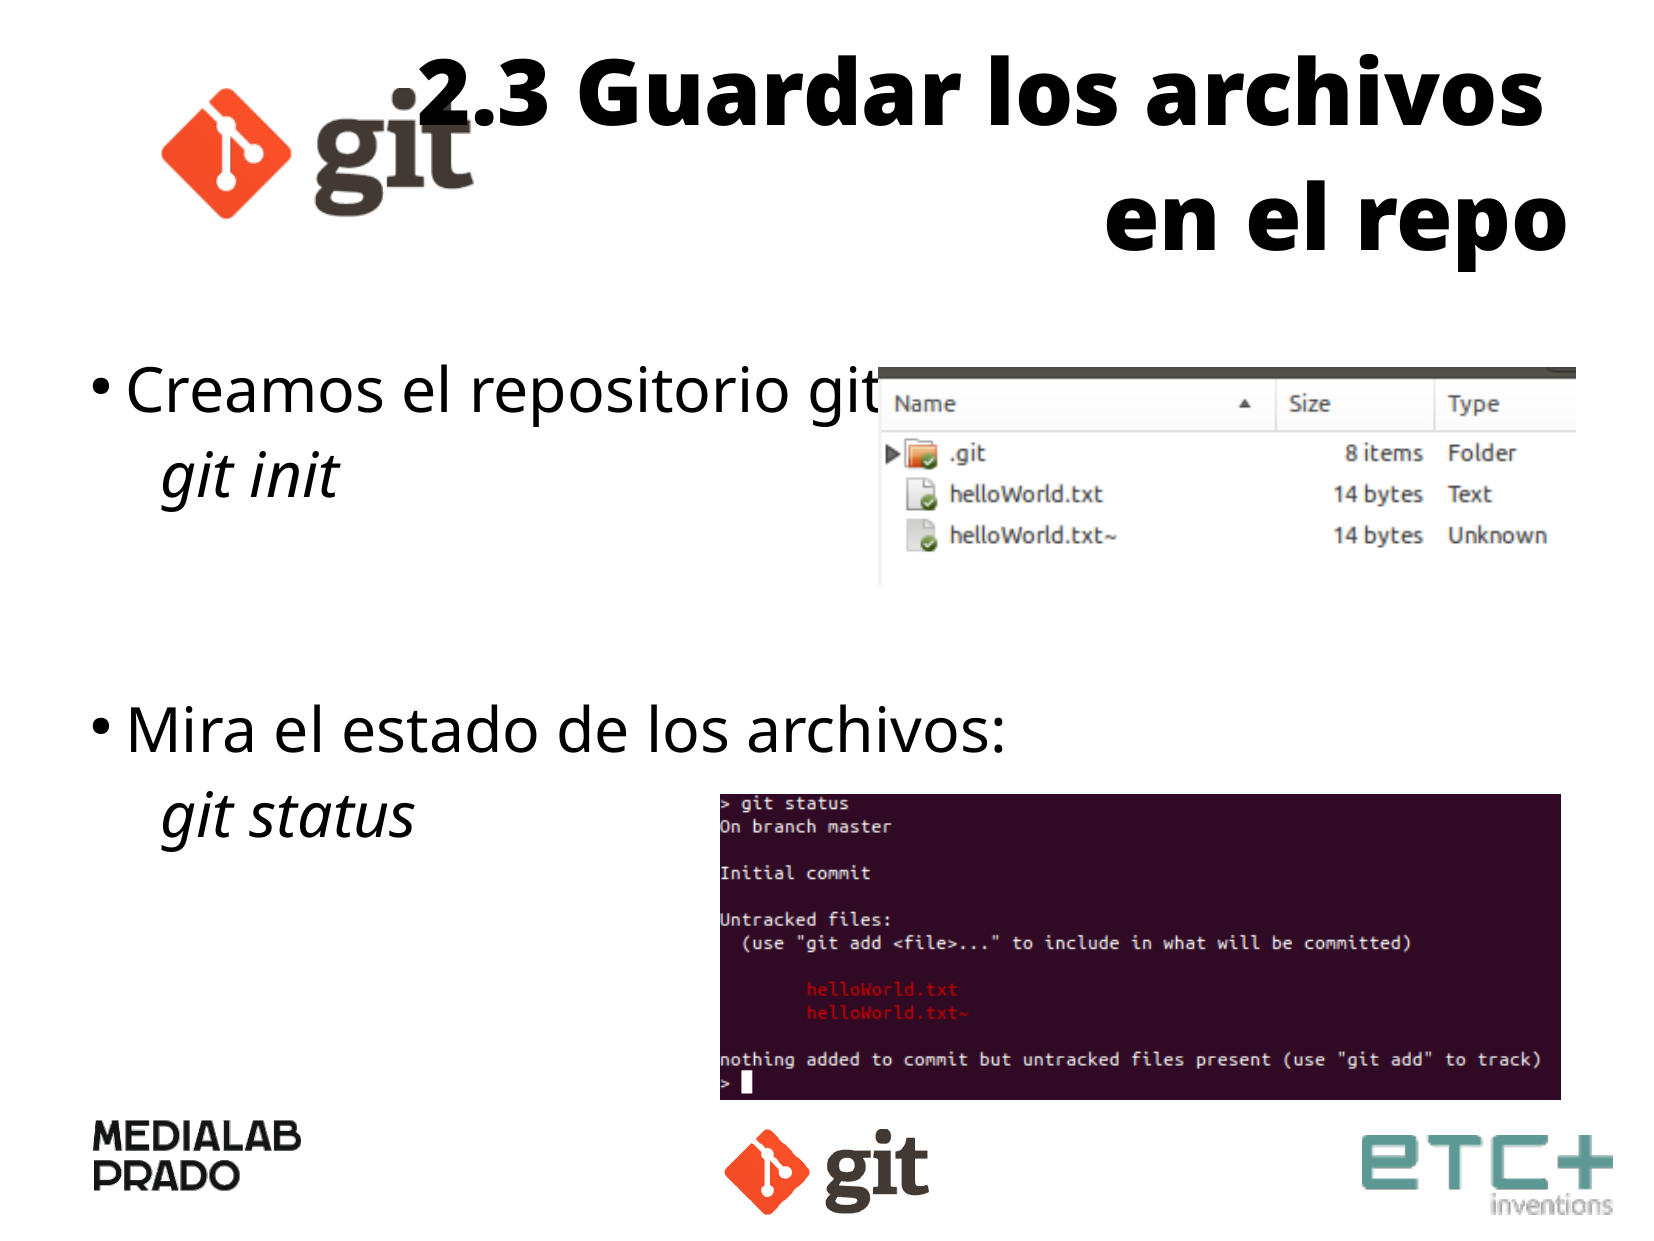

# 2.3 Guardar los archivos en el repo
Creamos el repositorio git:
git init
Mira el estado de los archivos:
git status